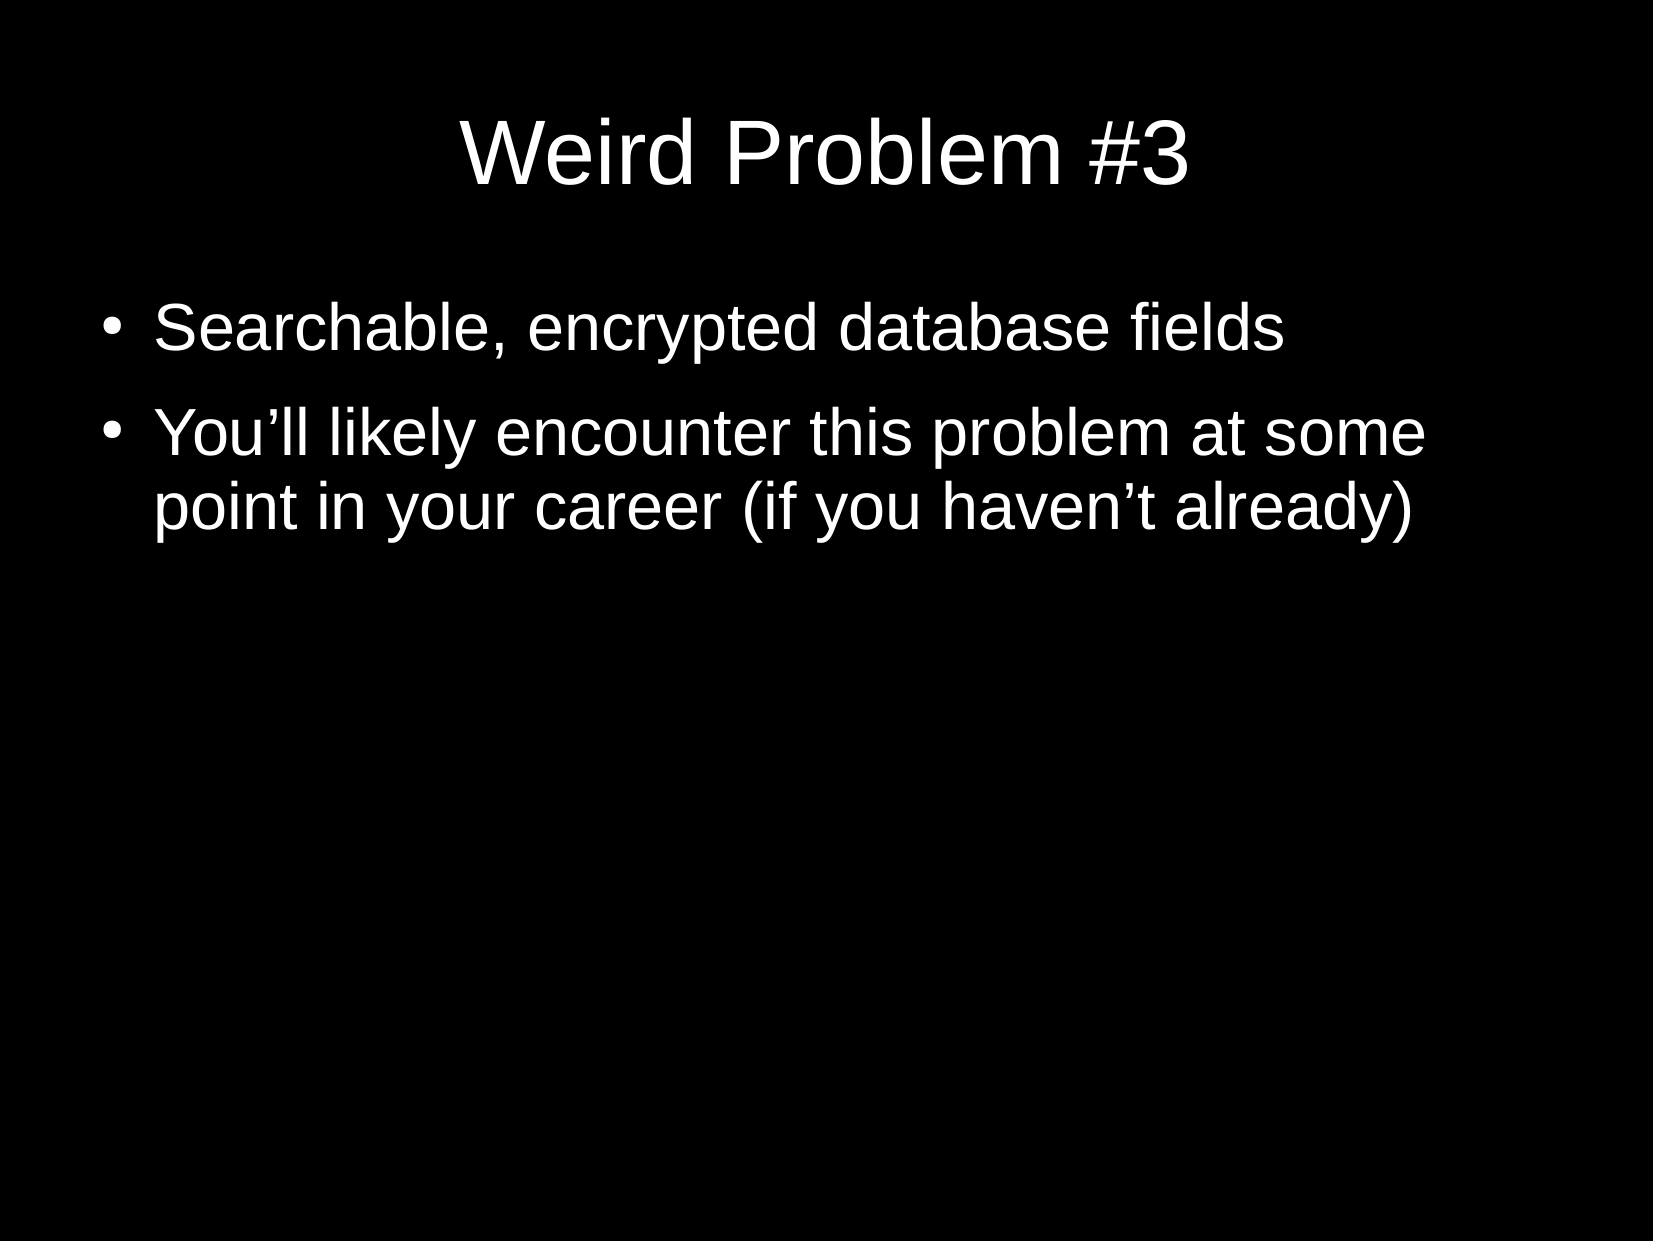

# Weird Problem #3
Searchable, encrypted database fields
You’ll likely encounter this problem at some point in your career (if you haven’t already)